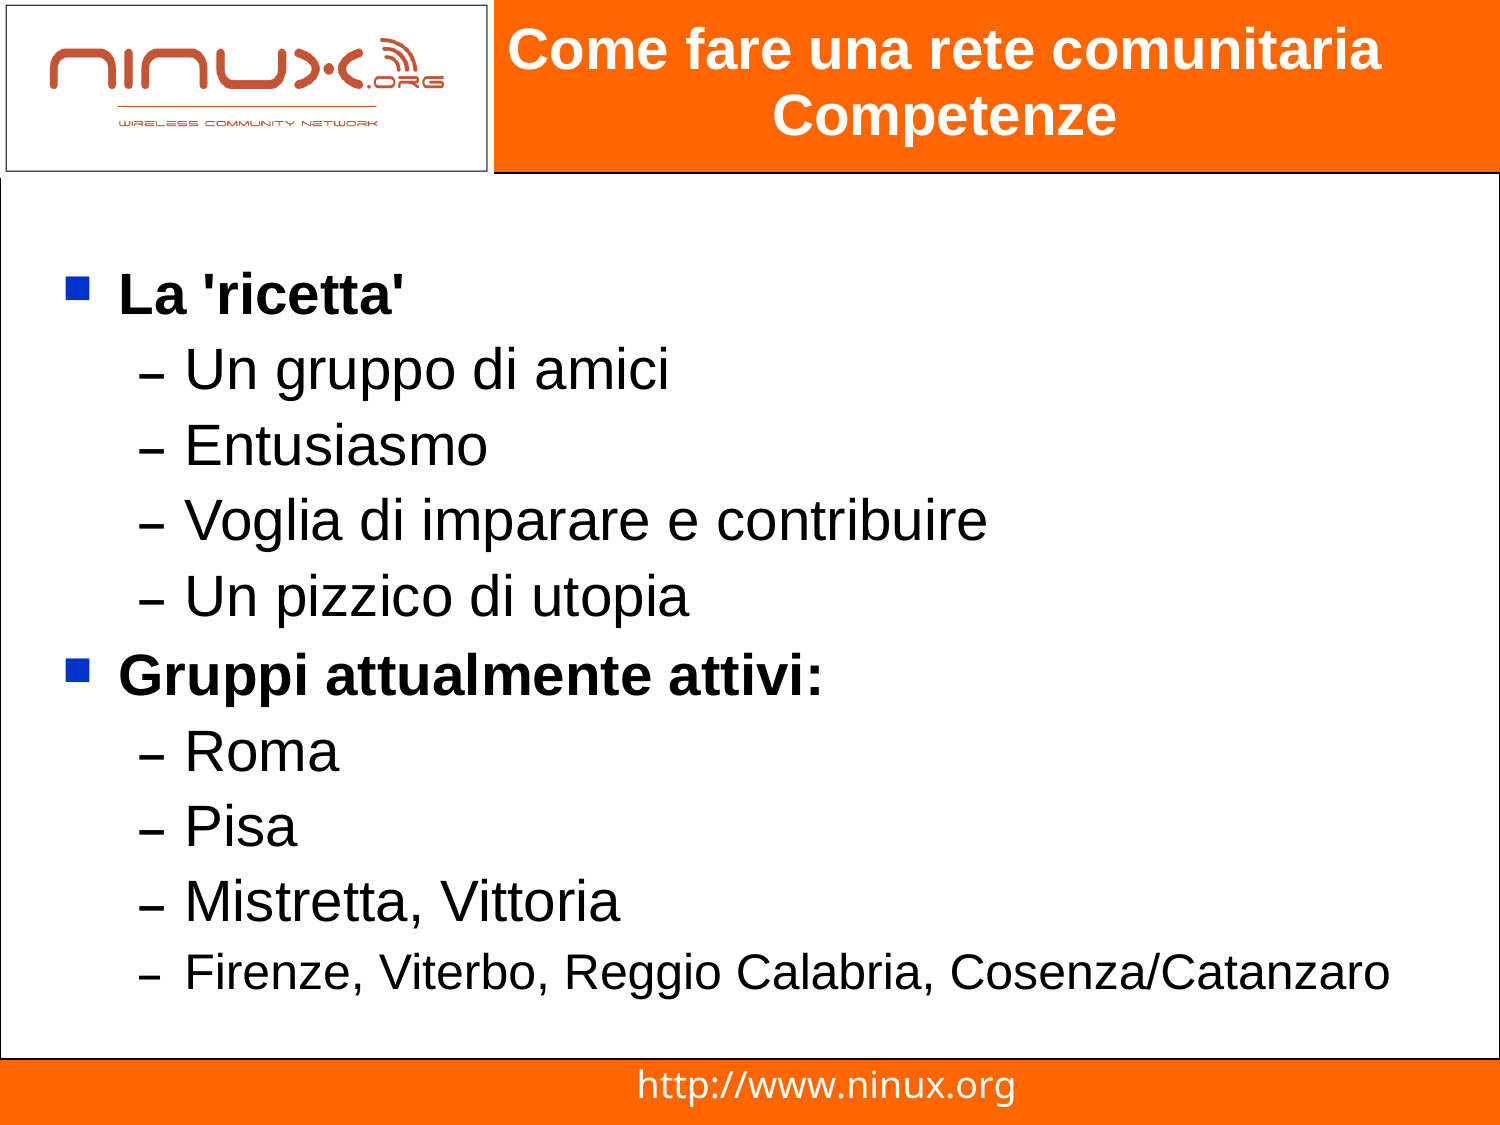

Come fare una rete comunitaria
Competenze
# La 'ricetta'
Un gruppo di amici
Entusiasmo
Voglia di imparare e contribuire
Un pizzico di utopia
Gruppi attualmente attivi:
Roma
Pisa
Mistretta, Vittoria
Firenze, Viterbo, Reggio Calabria, Cosenza/Catanzaro
http://www.ninux.org